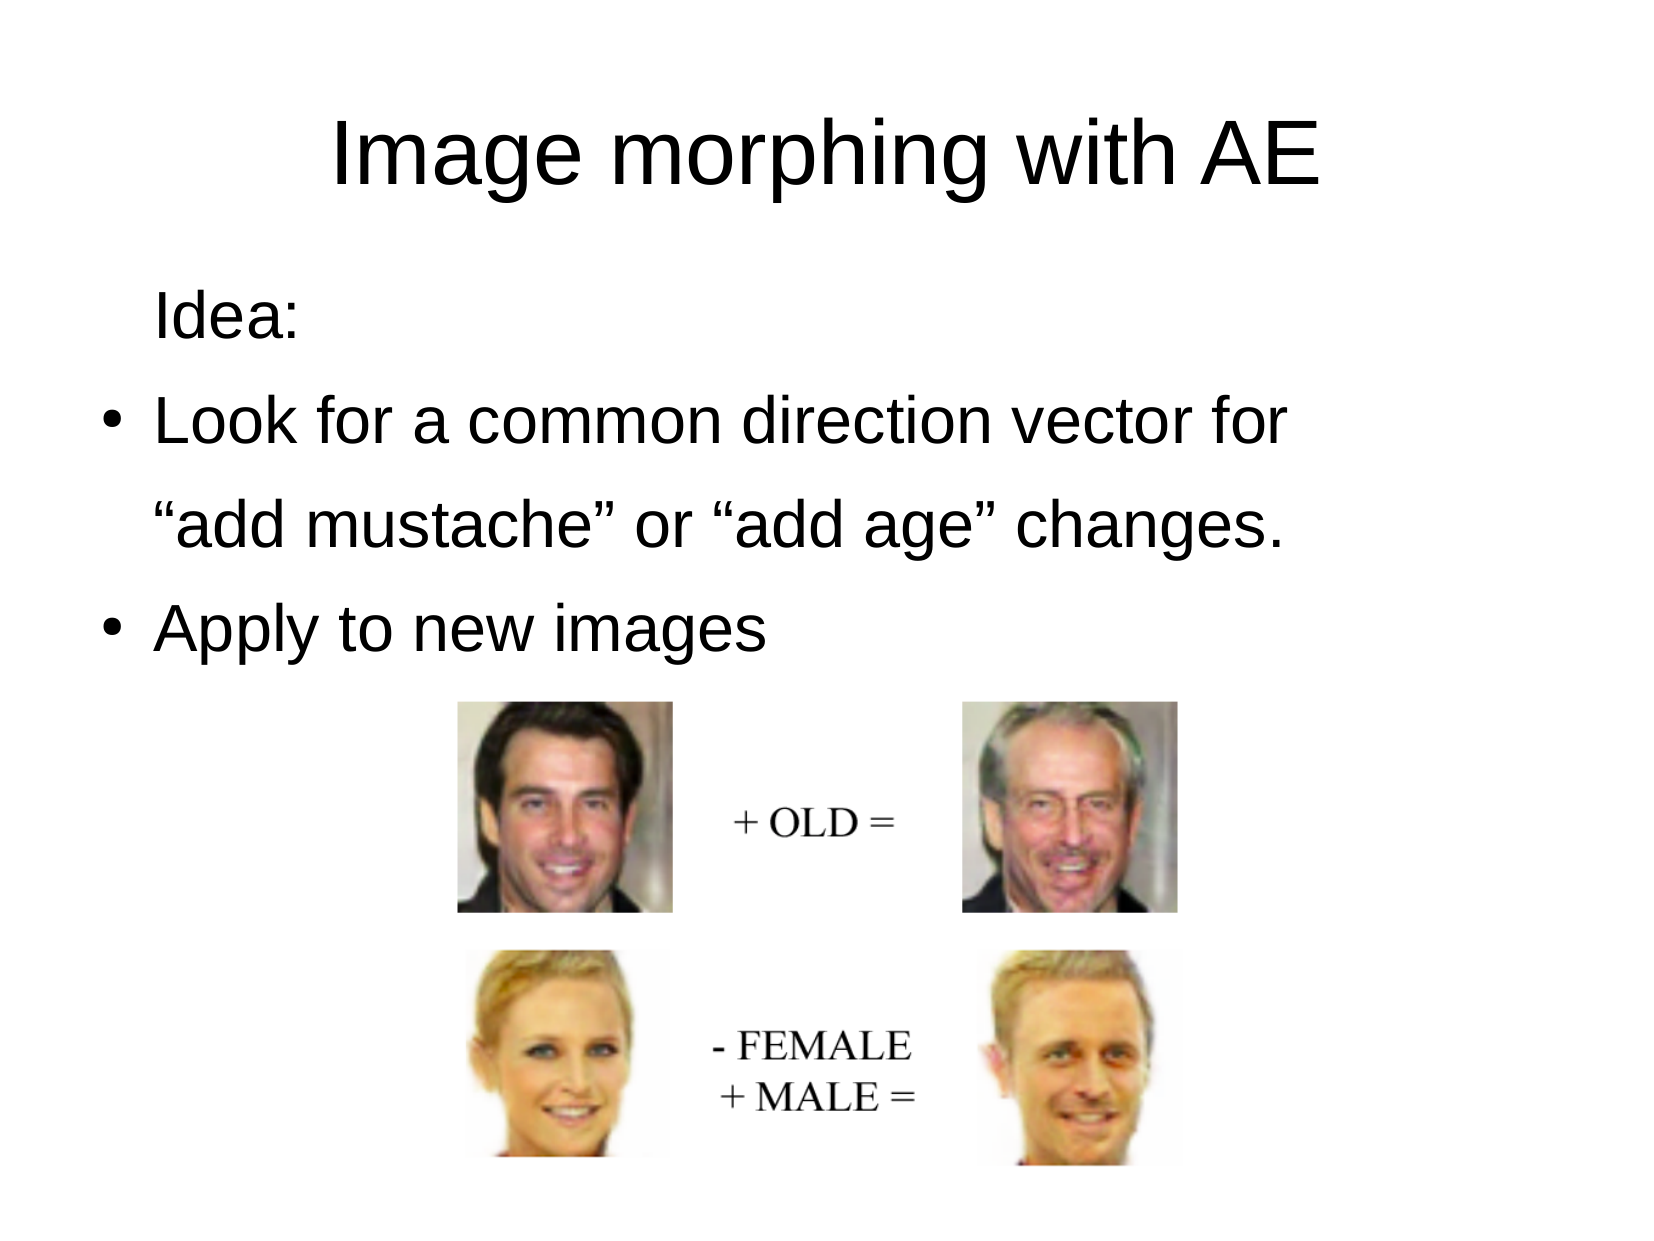

# Image morphing with AE
Idea:
Look for a common direction vector for
“add mustache” or “add age” changes.
Apply to new images